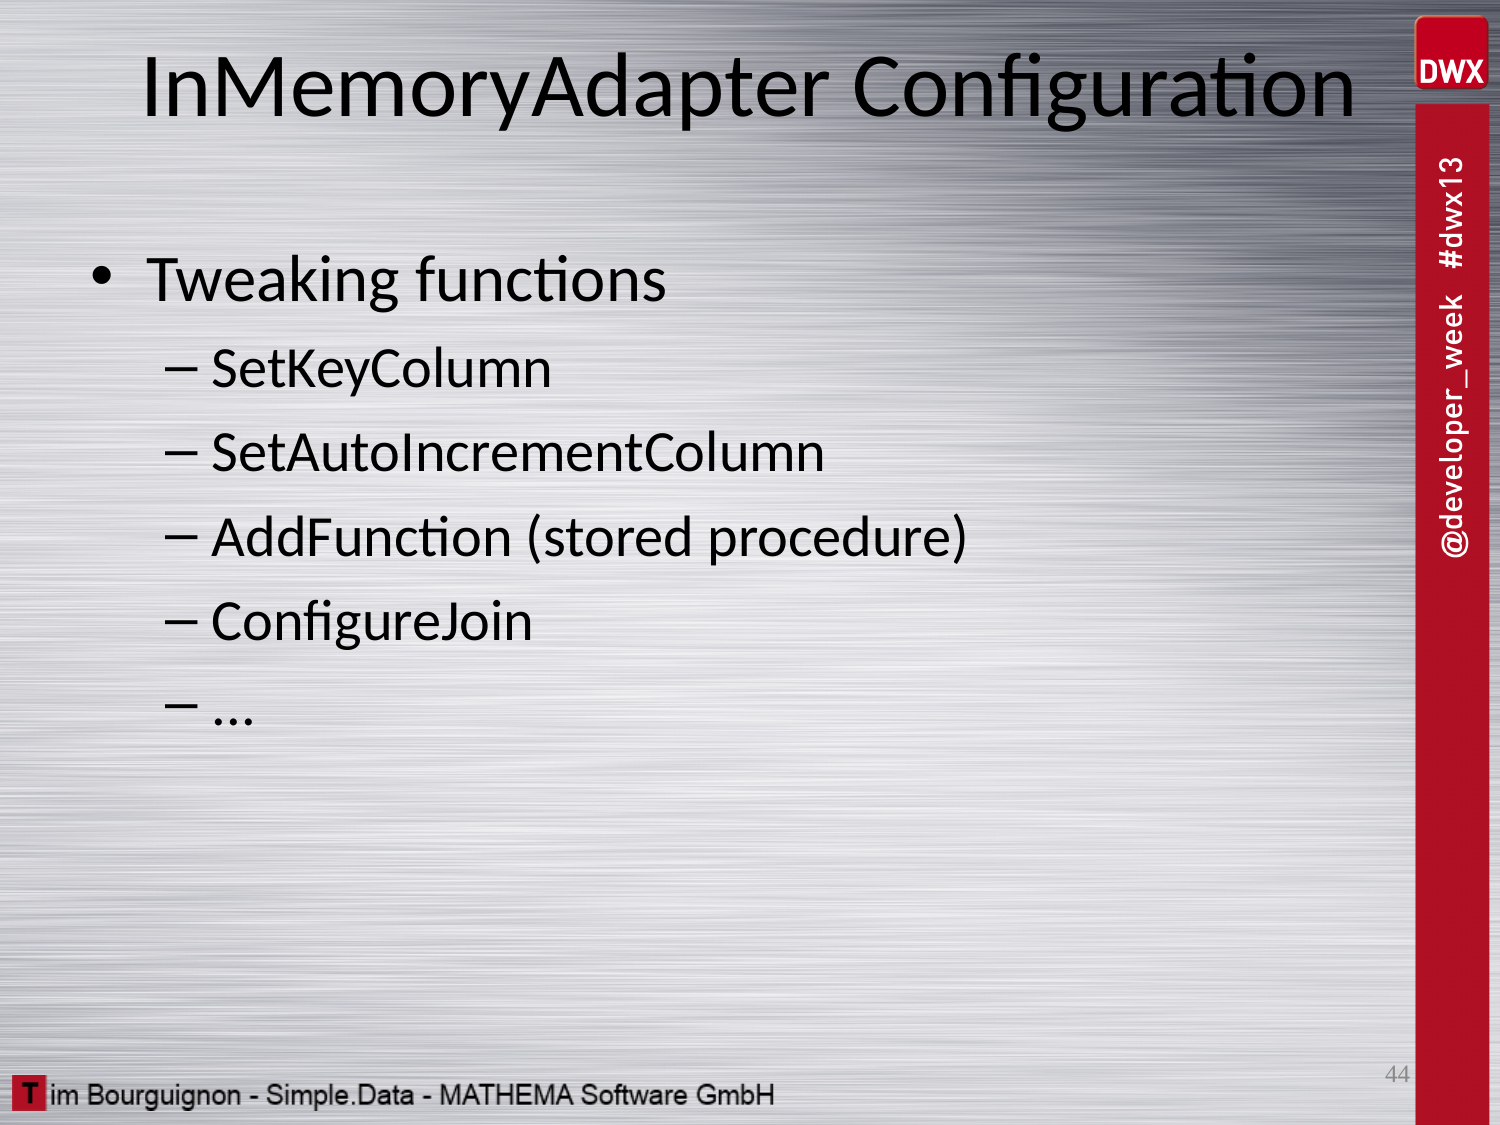

# InMemoryAdapter Configuration
Tweaking functions
SetKeyColumn
SetAutoIncrementColumn
AddFunction (stored procedure)
ConfigureJoin
...
44